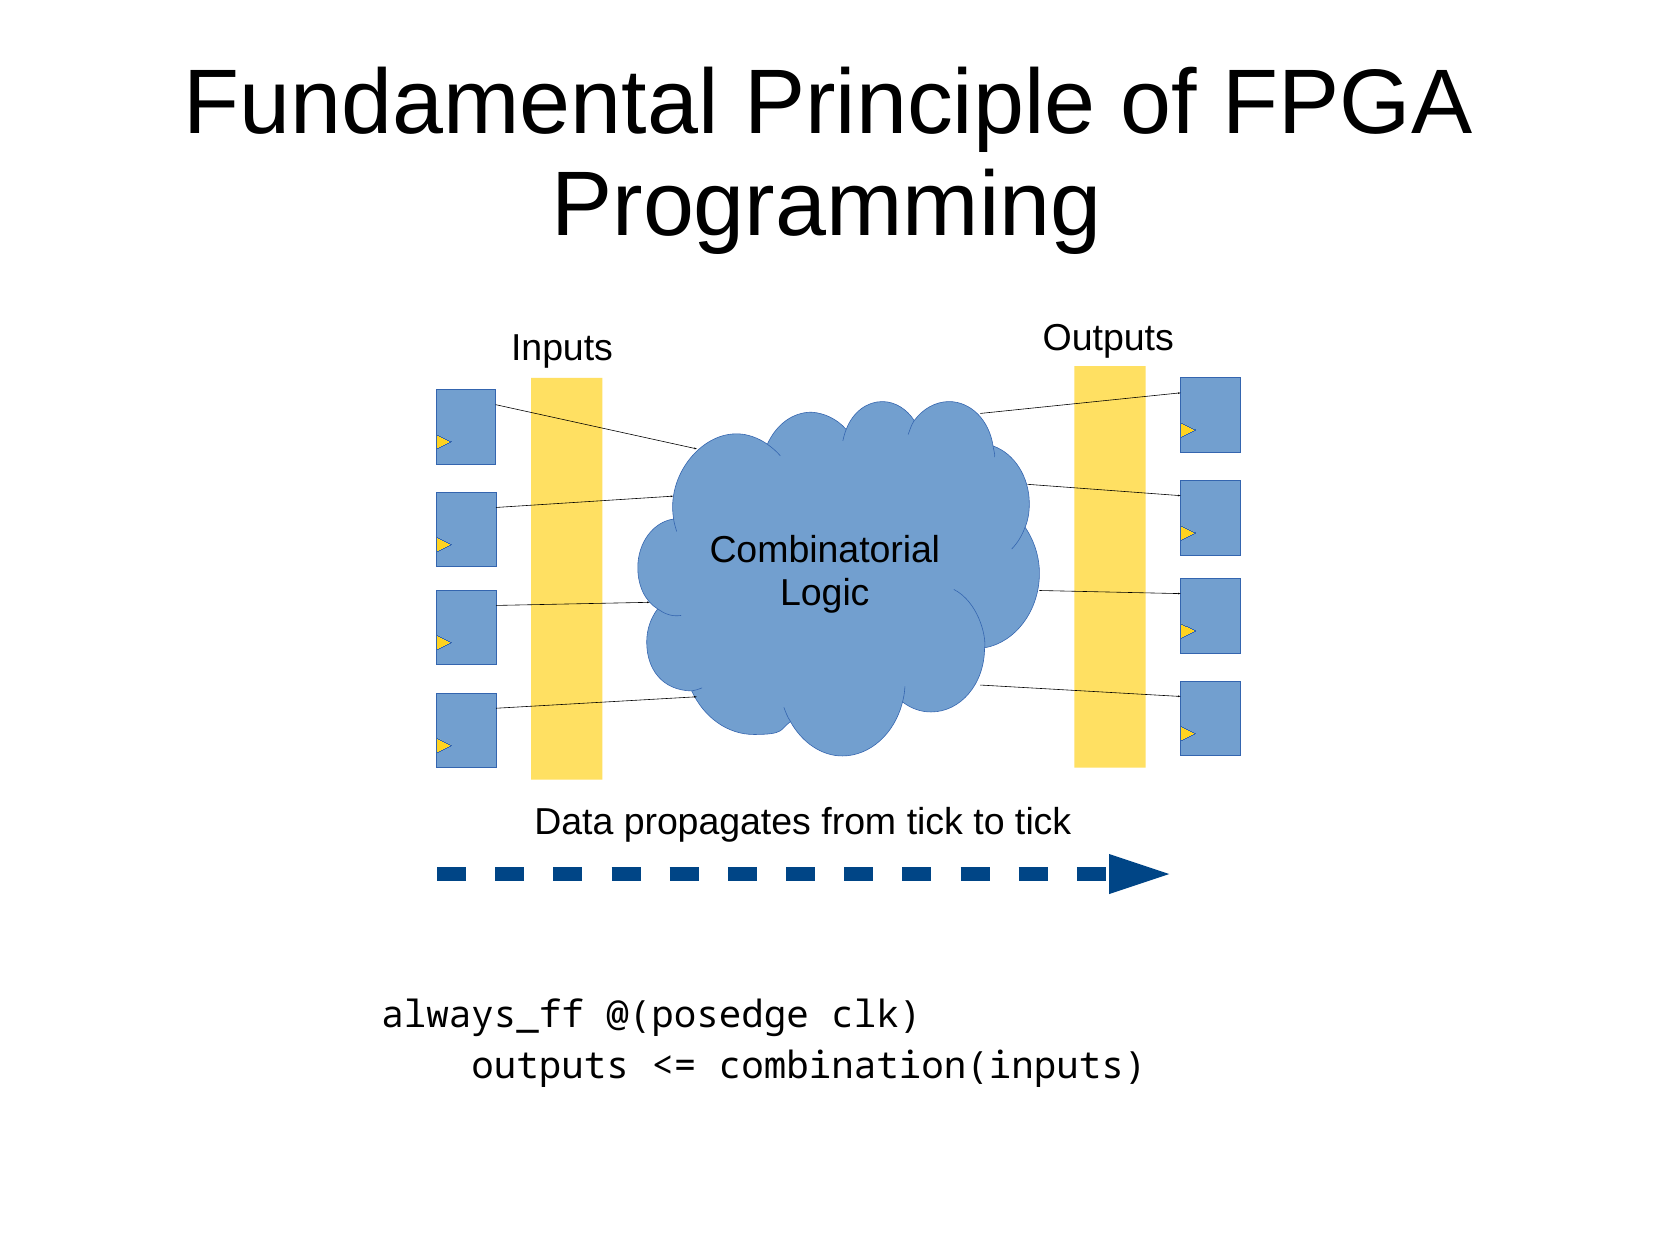

# Fundamental Principle of FPGA Programming
Outputs
Inputs
Combinatorial
Logic
Data propagates from tick to tick
always_ff @(posedge clk)
 outputs <= combination(inputs)